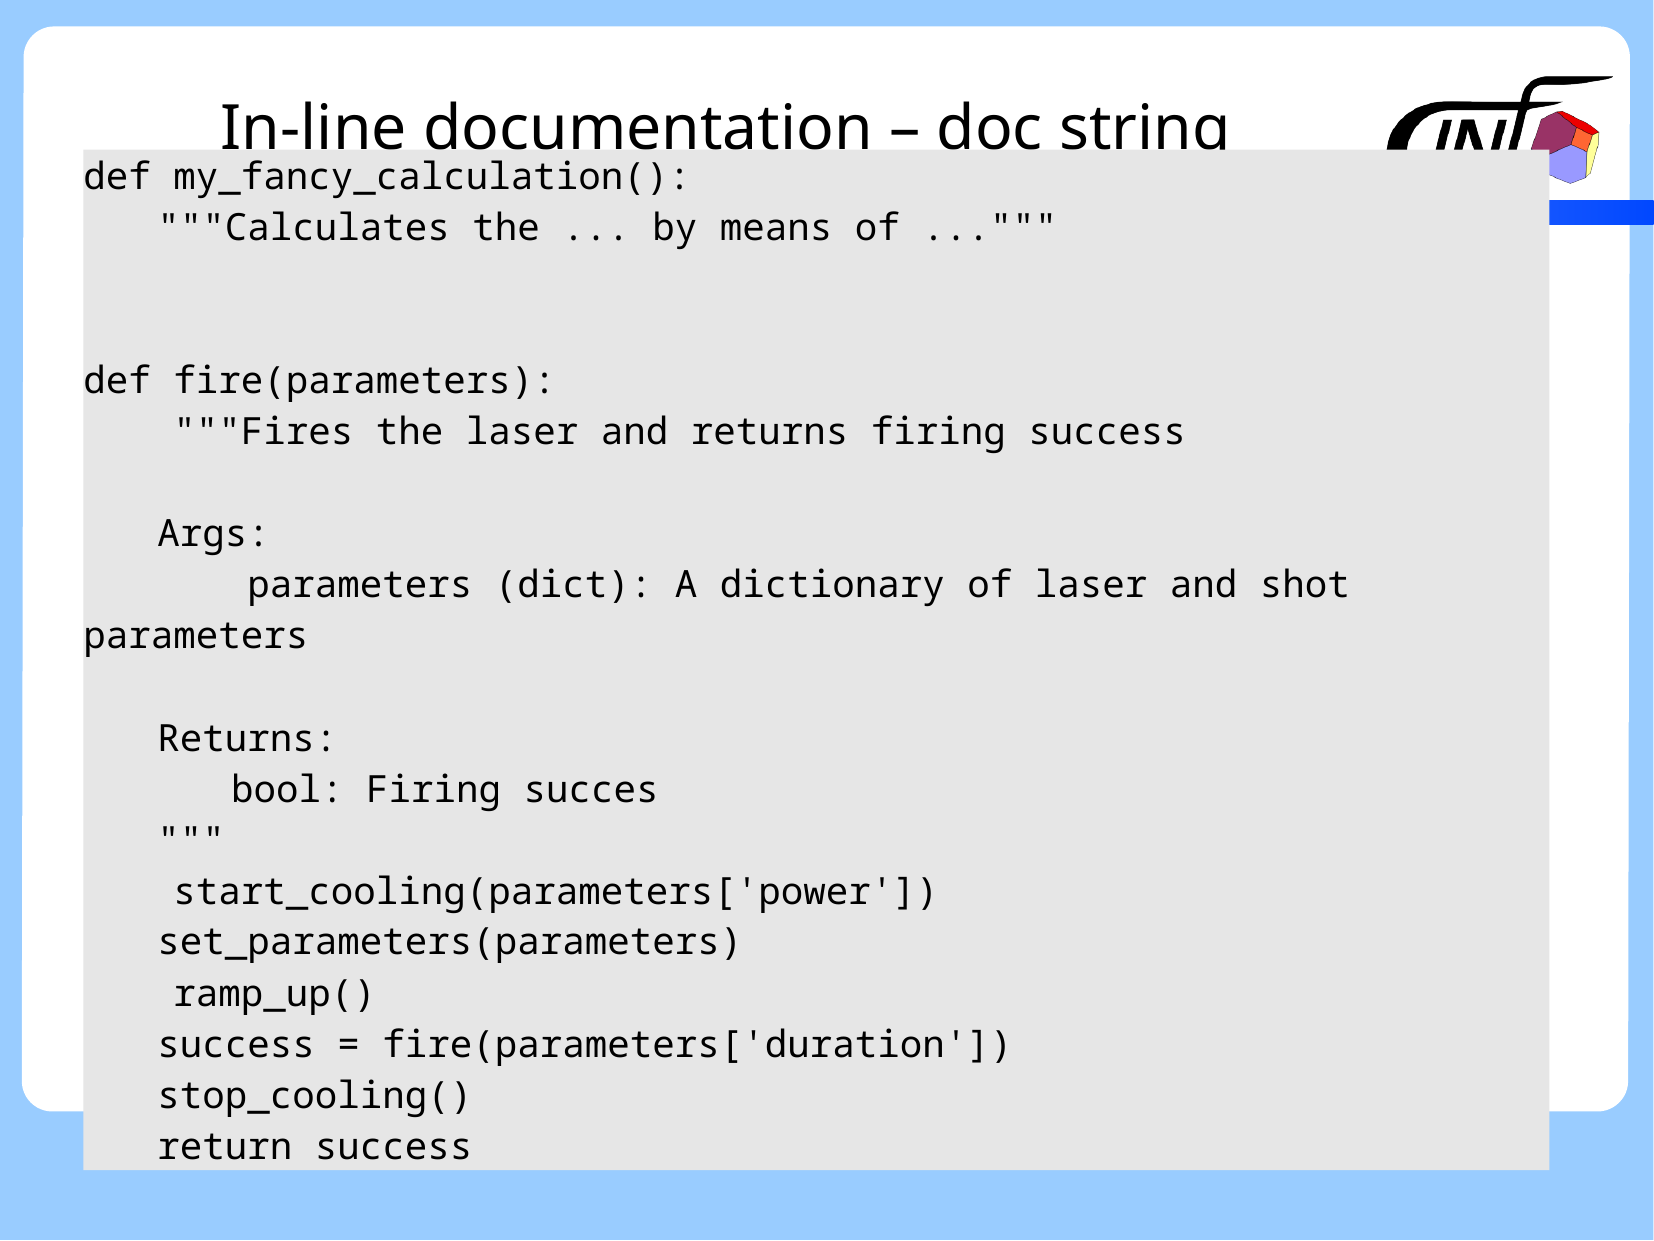

# In-line documentation – doc string
def my_fancy_calculation():
	"""Calculates the ... by means of ..."""
def fire(parameters):
 """Fires the laser and returns firing success
	Args:
	 parameters (dict): A dictionary of laser and shot parameters
	Returns:
		bool: Firing succes
	"""
 start_cooling(parameters['power'])
	set_parameters(parameters)
 ramp_up()
	success = fire(parameters['duration'])
	stop_cooling()
	return success